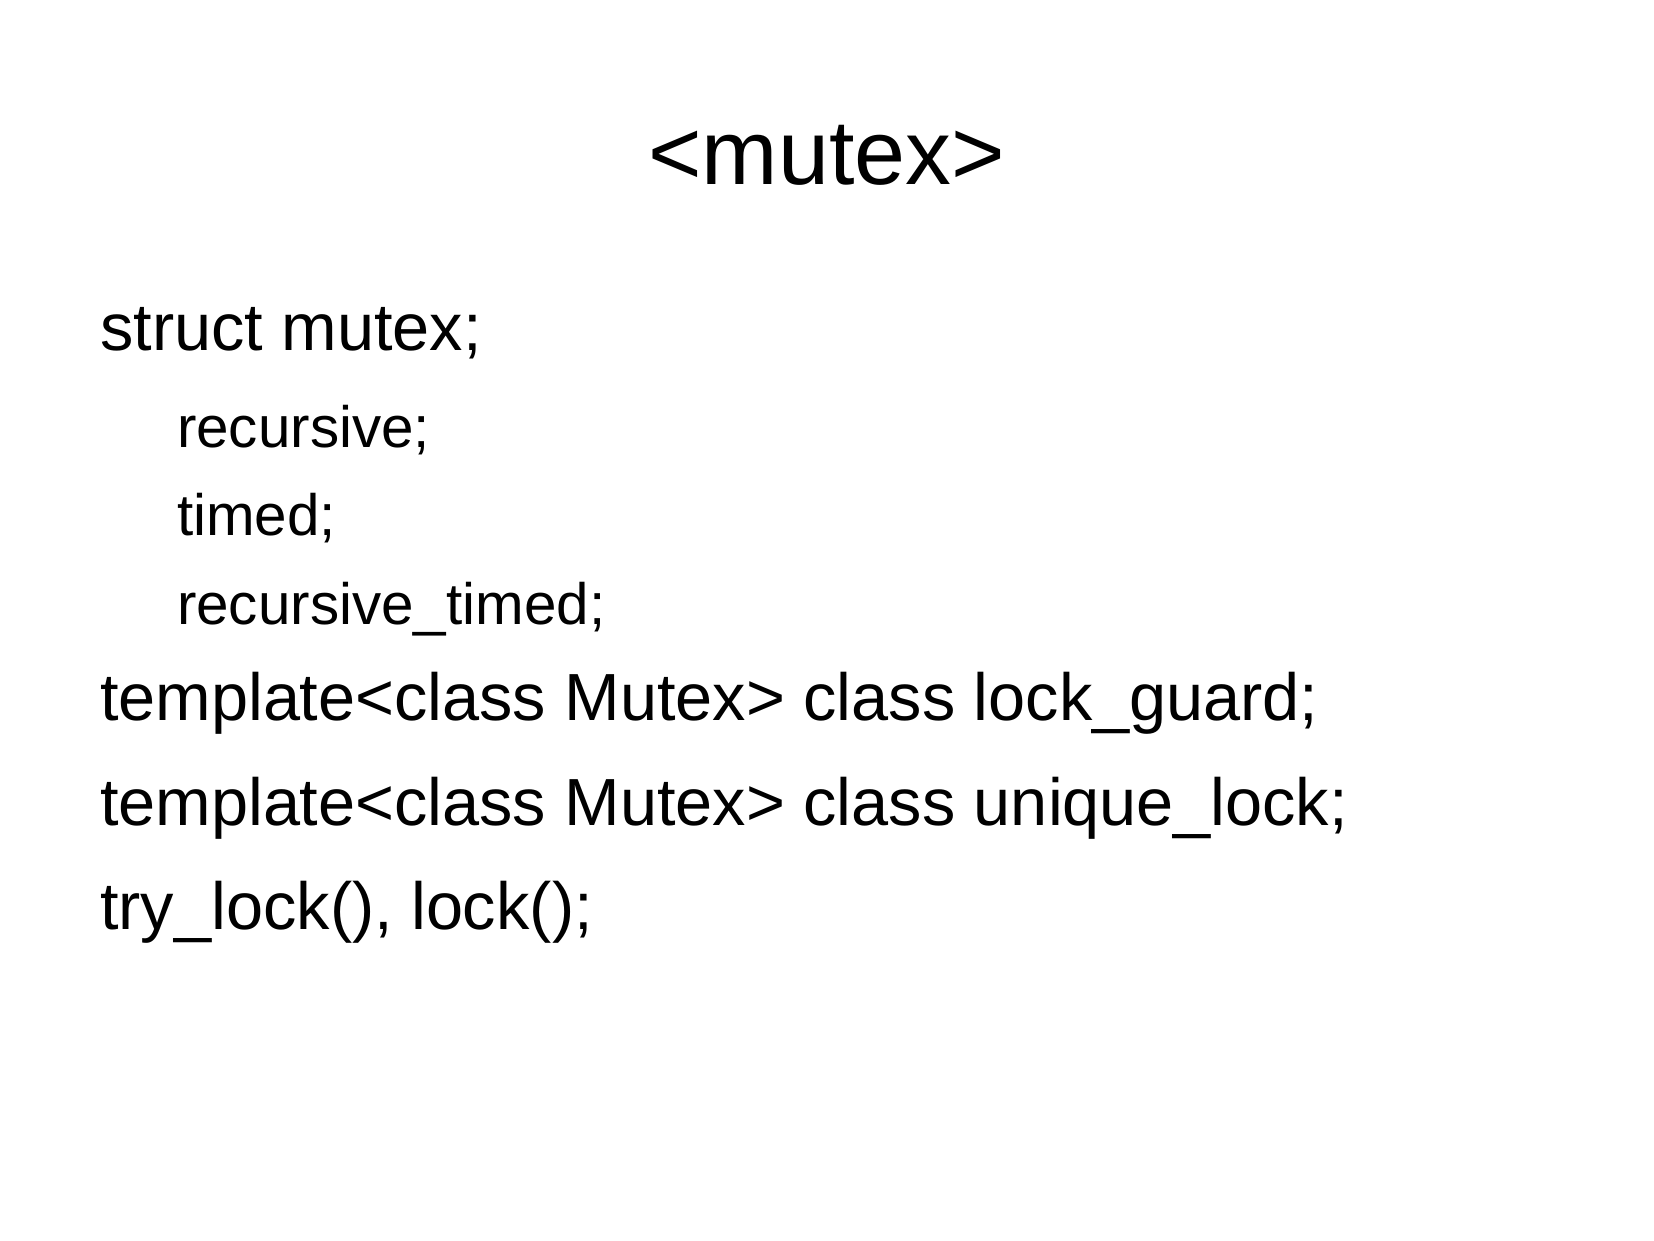

# <mutex>
struct mutex;
recursive;
timed;
recursive_timed;
template<class Mutex> class lock_guard;
template<class Mutex> class unique_lock;
try_lock(), lock();